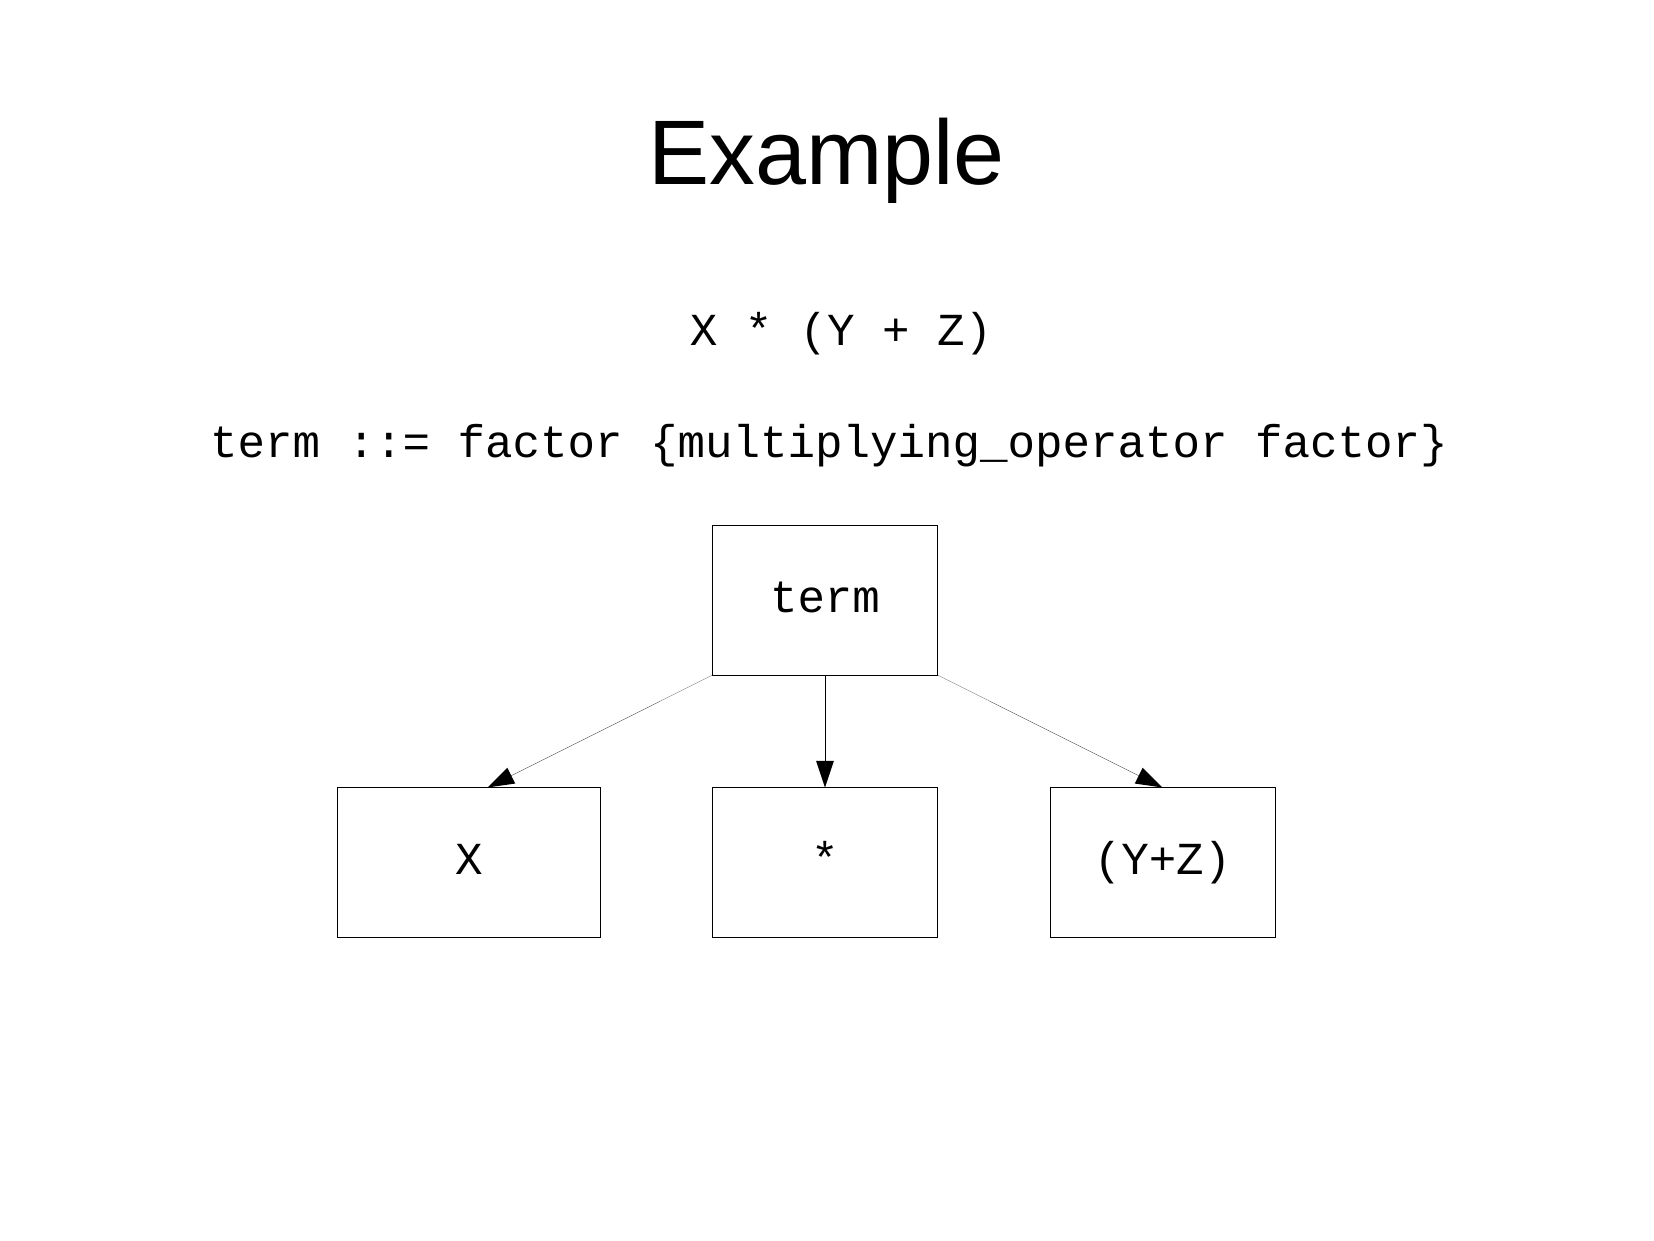

# Example
X * (Y + Z)
term ::= factor {multiplying_operator factor}
term
X
*
(Y+Z)